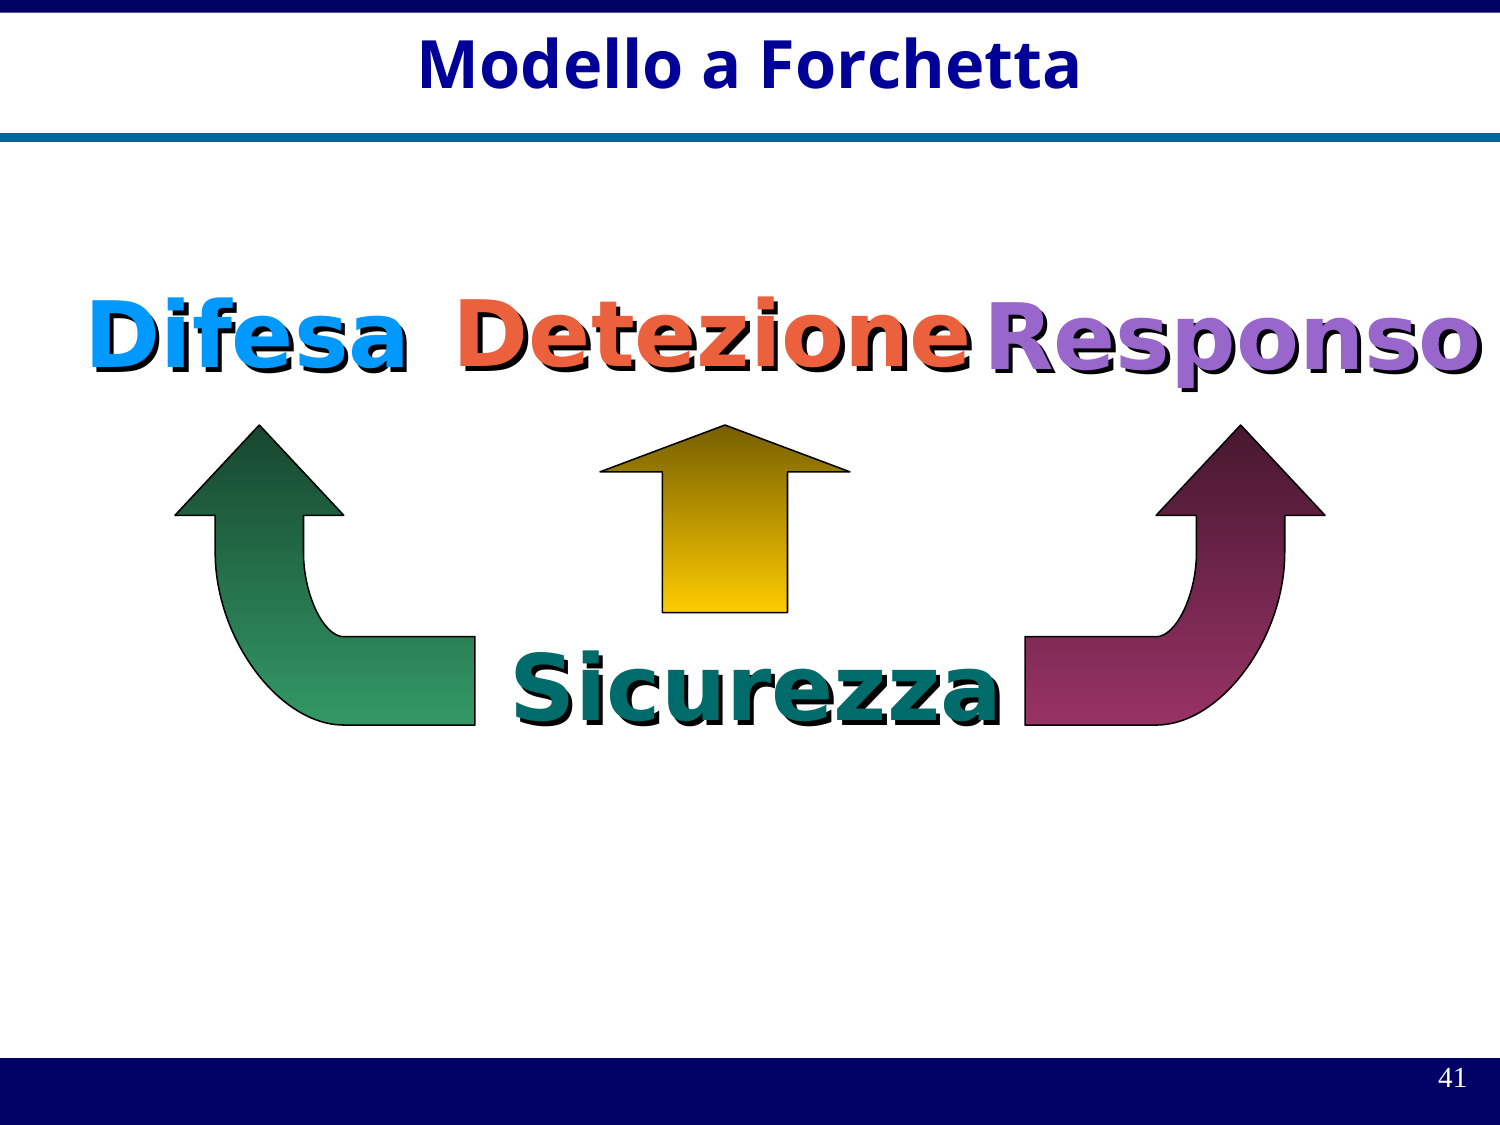

# Modello a Forchetta
Detezione
Difesa
Responso
Sicurezza